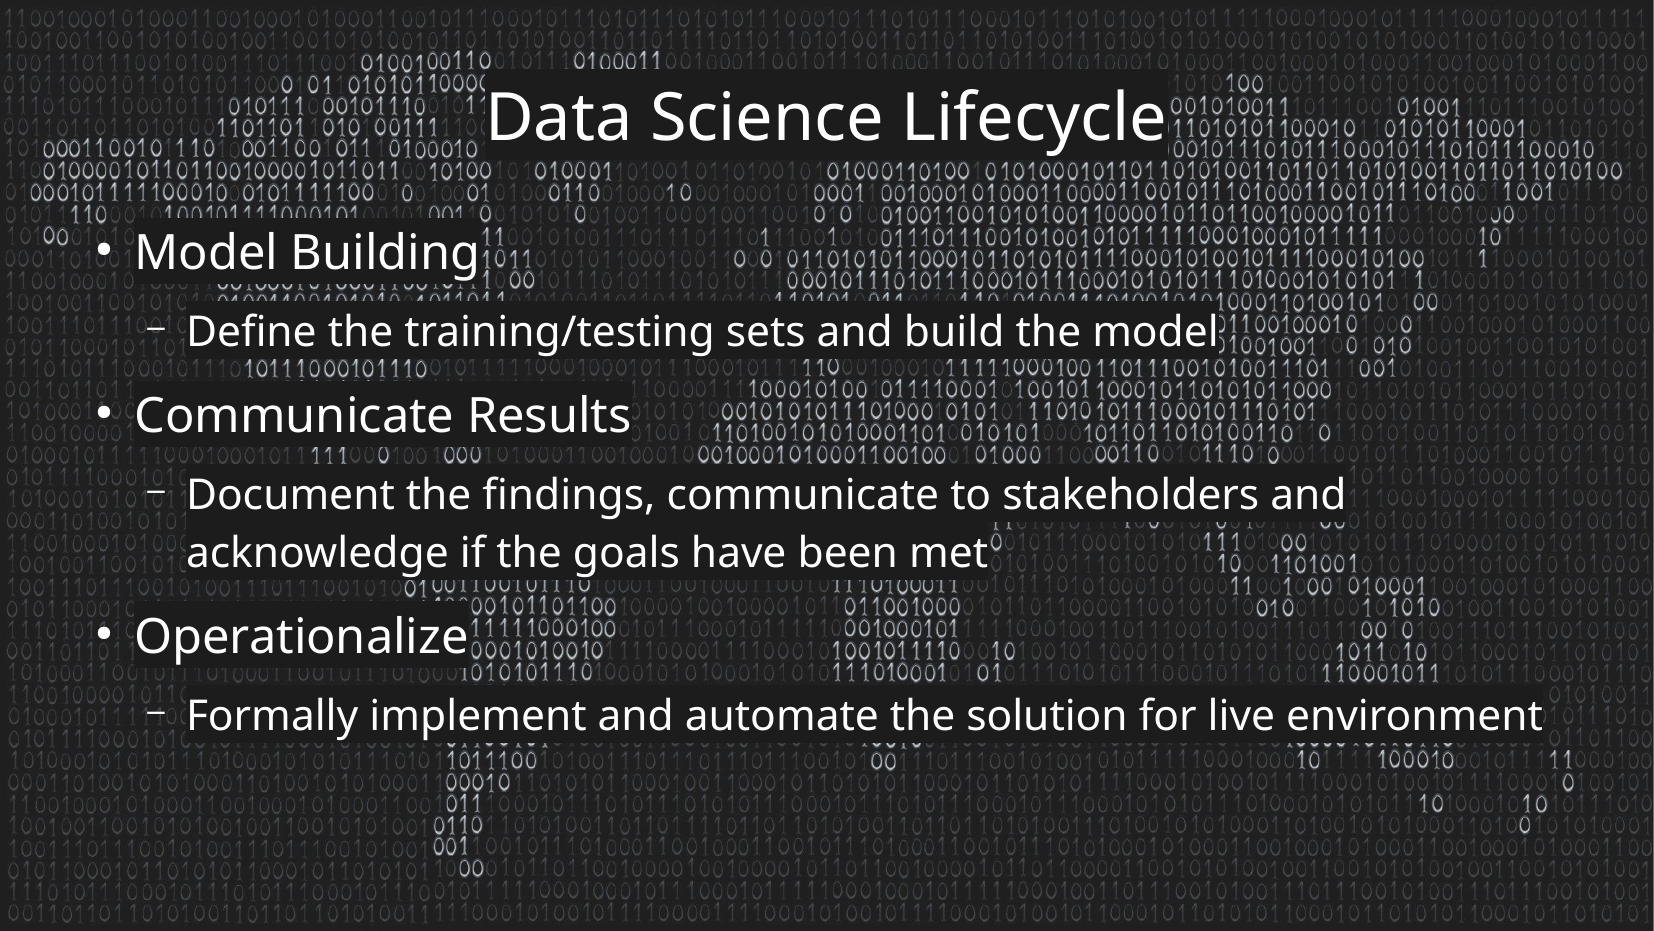

# Data Science Lifecycle
Model Building
Define the training/testing sets and build the model
Communicate Results
Document the findings, communicate to stakeholders and acknowledge if the goals have been met
Operationalize
Formally implement and automate the solution for live environment